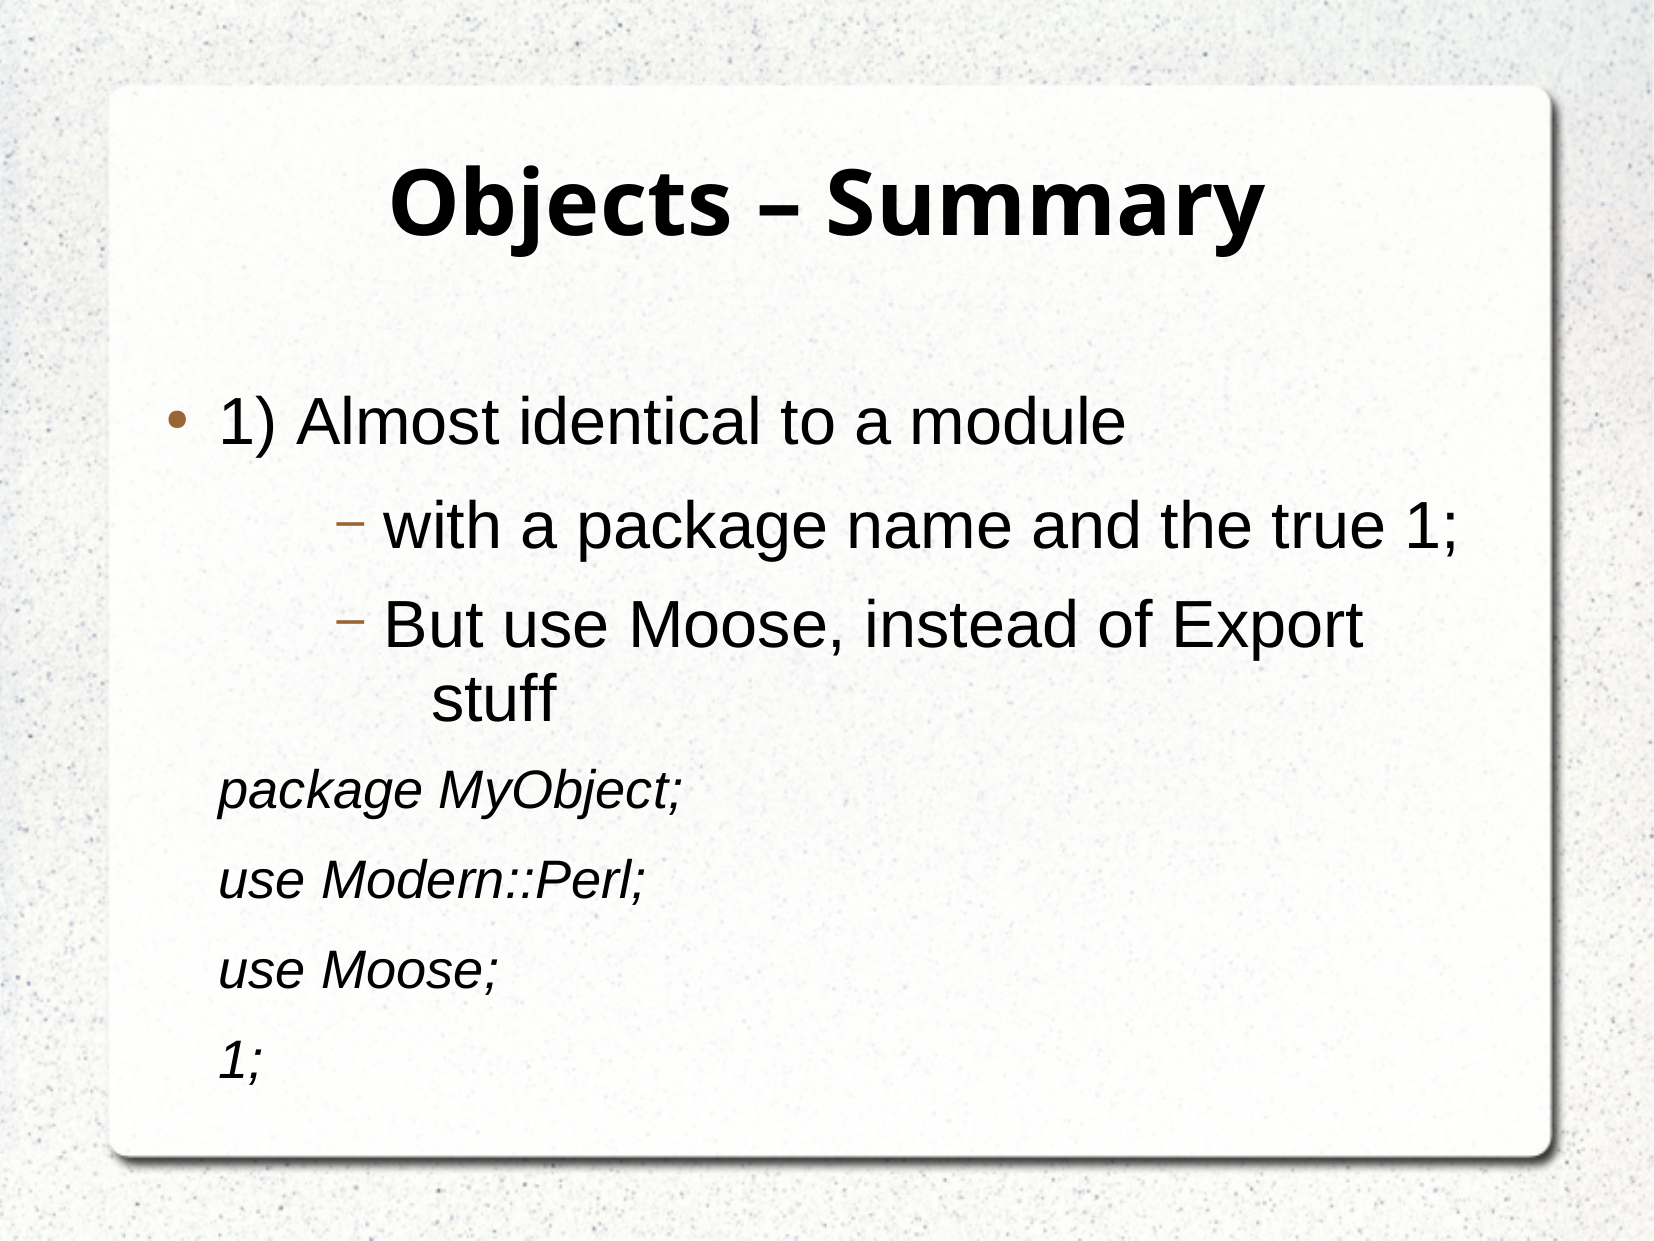

# Objects – Summary
1) Almost identical to a module
with a package name and the true 1;
But use Moose, instead of Export stuff
package MyObject;
use Modern::Perl;
use Moose;
1;